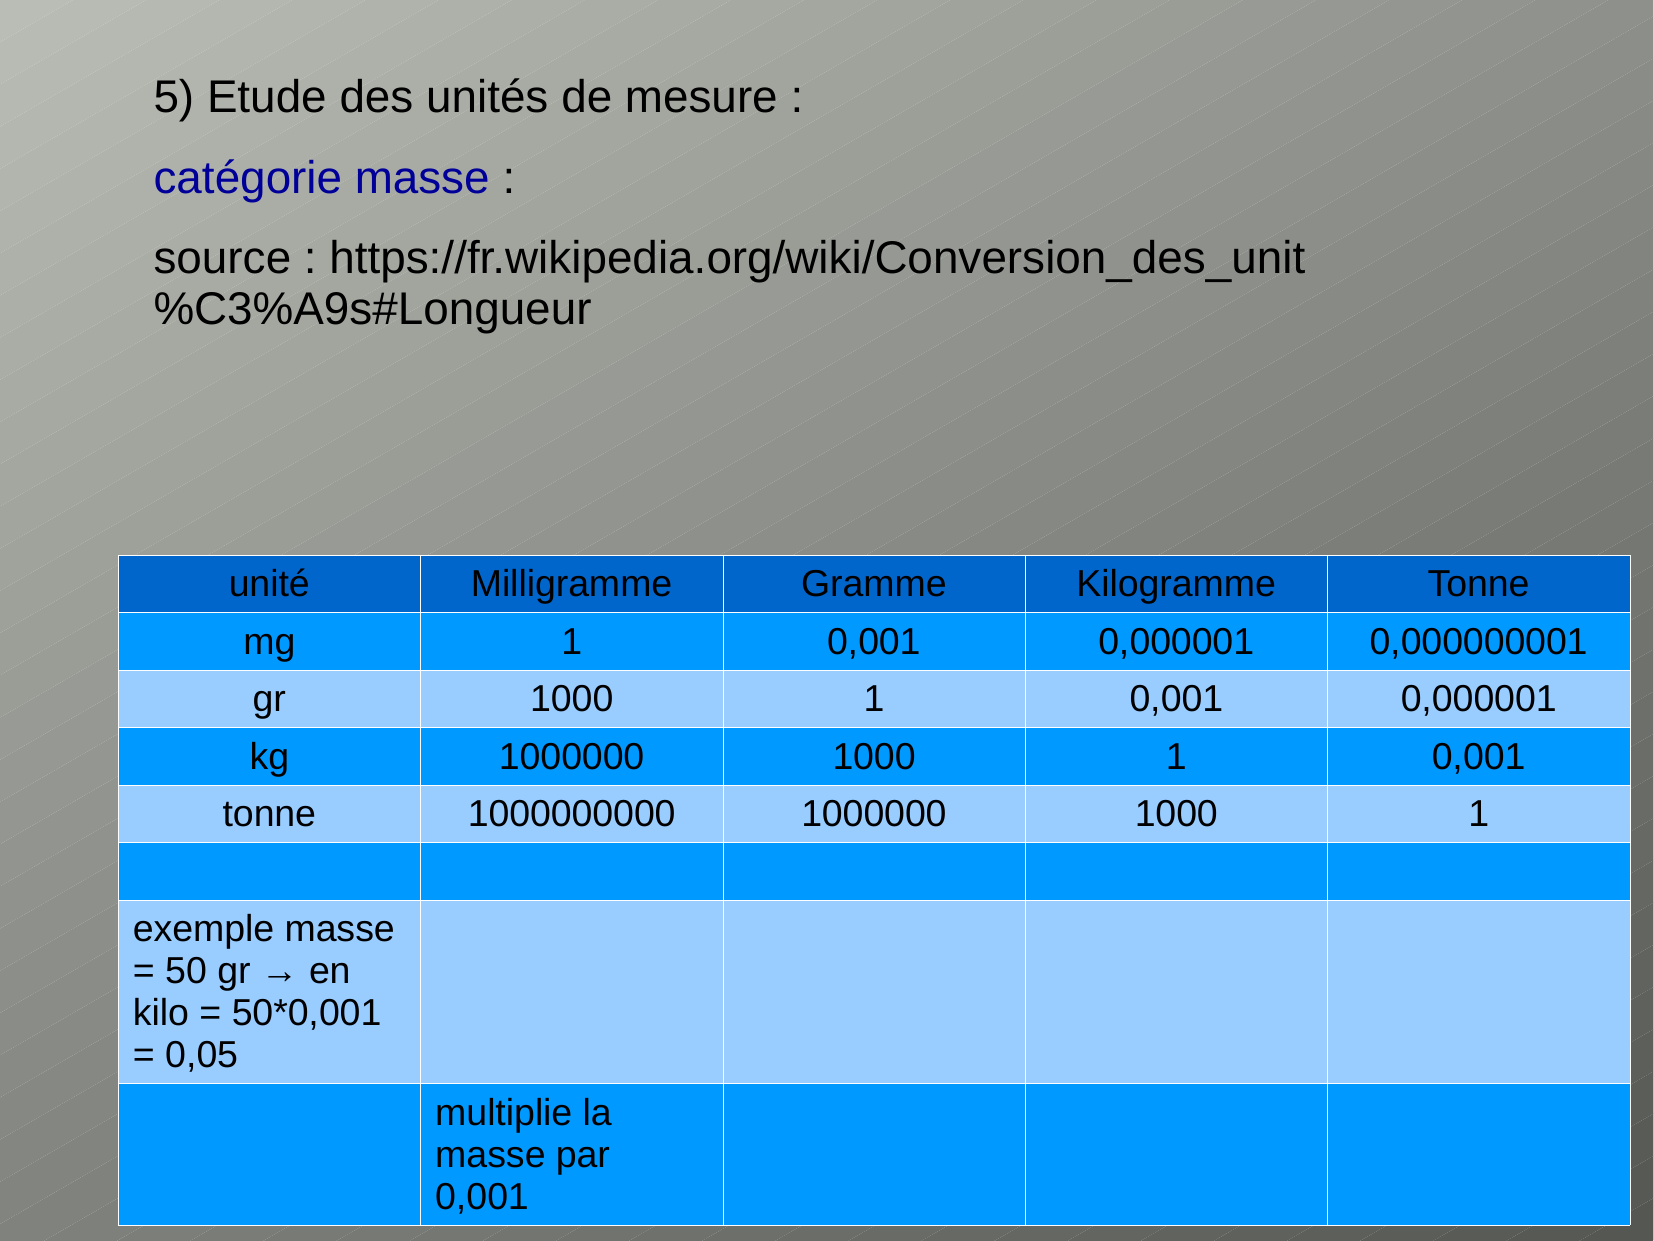

# 5) Etude des unités de mesure :
catégorie masse :
source : https://fr.wikipedia.org/wiki/Conversion_des_unit%C3%A9s#Longueur
| unité | Milligramme | Gramme | Kilogramme | Tonne |
| --- | --- | --- | --- | --- |
| mg | 1 | 0,001 | 0,000001 | 0,000000001 |
| gr | 1000 | 1 | 0,001 | 0,000001 |
| kg | 1000000 | 1000 | 1 | 0,001 |
| tonne | 1000000000 | 1000000 | 1000 | 1 |
| | | | | |
| exemple masse = 50 gr → en kilo = 50\*0,001 = 0,05 | | | | |
| | multiplie la masse par 0,001 | | | |
Société bastien & christine and co
7